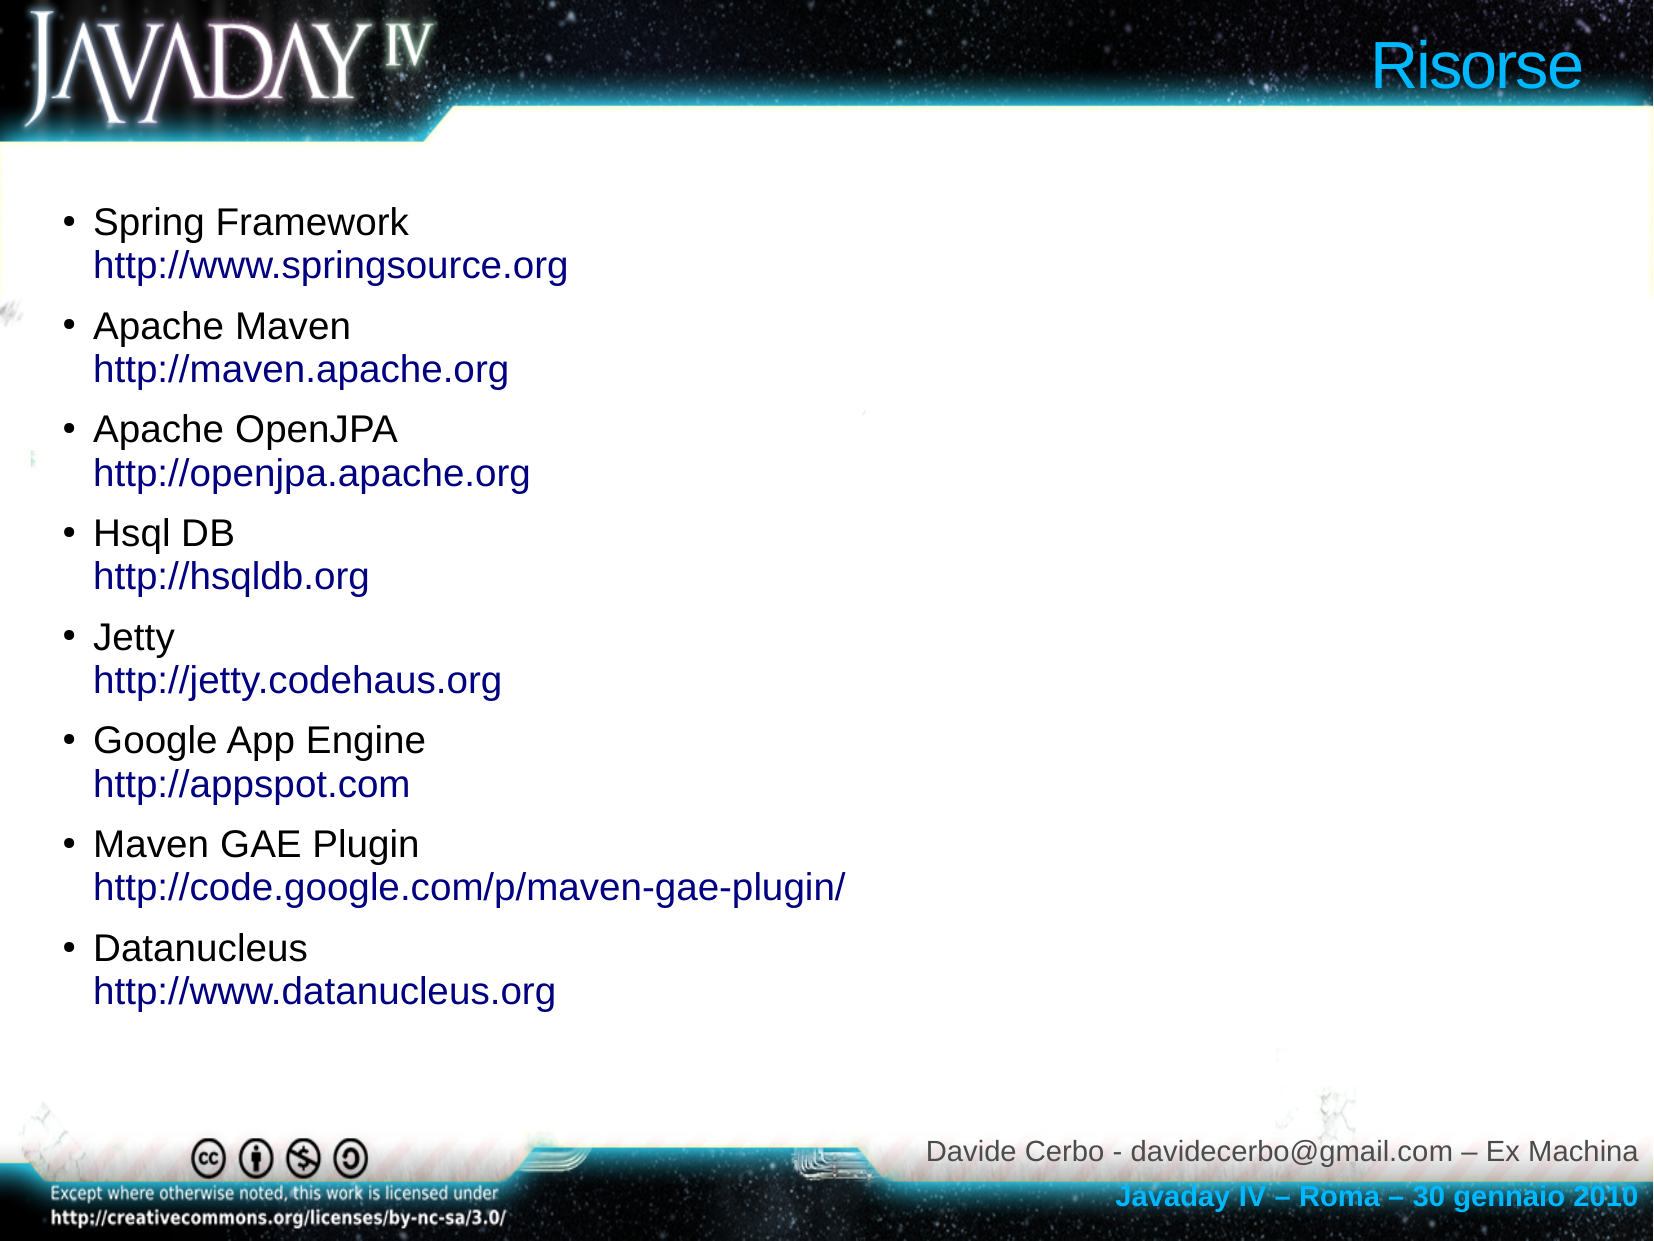

# Risorse
Spring Framework
http://www.springsource.org
Apache Maven
http://maven.apache.org
Apache OpenJPA
http://openjpa.apache.org
Hsql DB
http://hsqldb.org
Jetty
http://jetty.codehaus.org
Google App Engine
http://appspot.com
Maven GAE Plugin
http://code.google.com/p/maven-gae-plugin/
Datanucleus
http://www.datanucleus.org